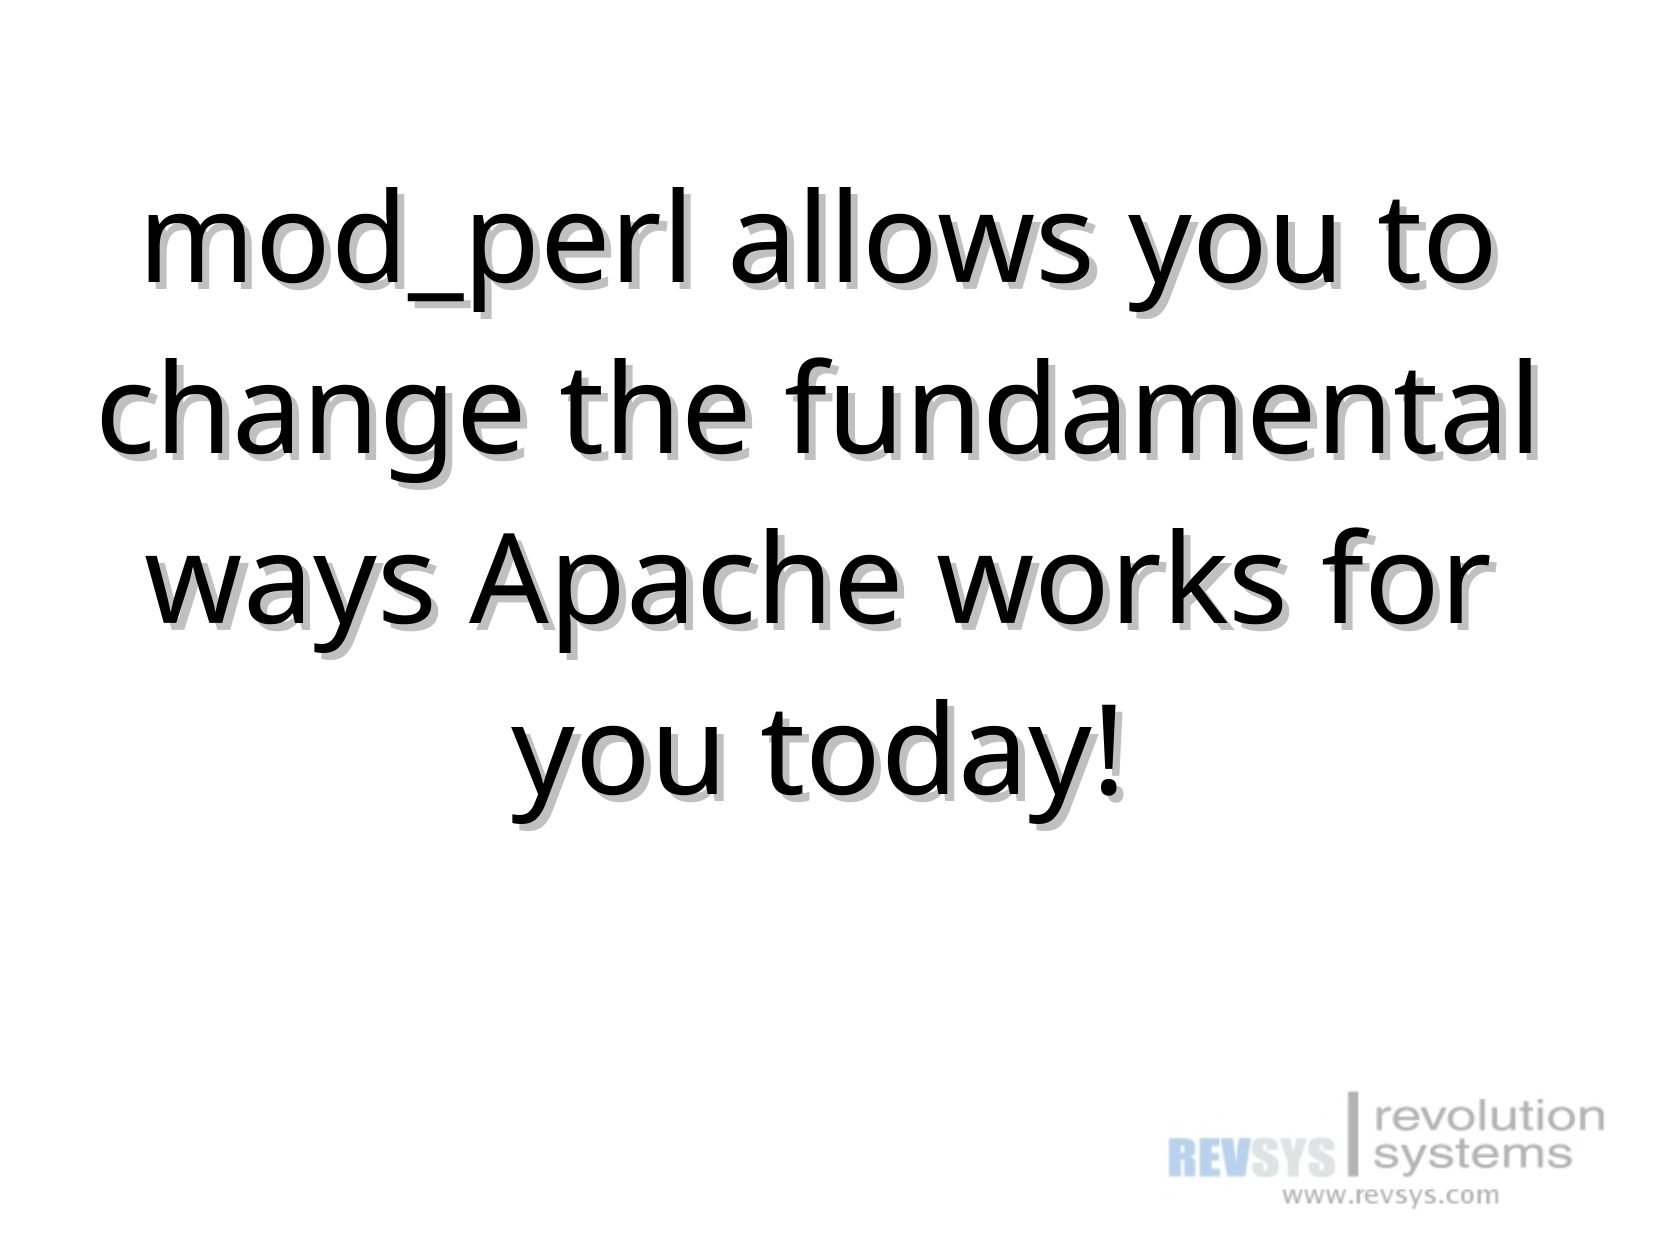

# mod_perl allows you to change the fundamental ways Apache works for you today!